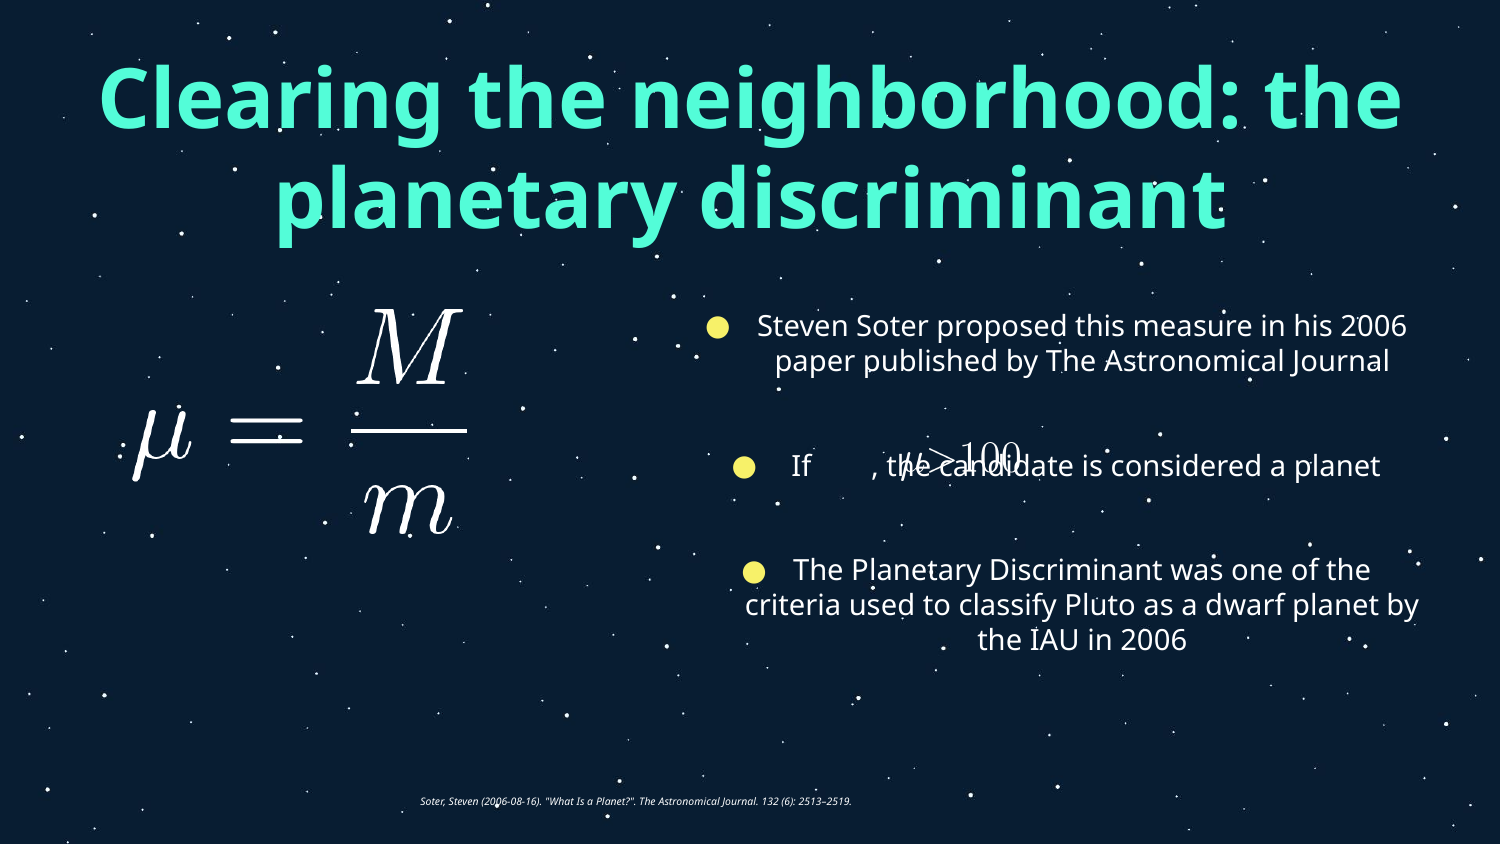

# Clearing the neighborhood: the planetary discriminant
Steven Soter proposed this measure in his 2006 paper published by The Astronomical Journal
 If , the candidate is considered a planet
The Planetary Discriminant was one of the criteria used to classify Pluto as a dwarf planet by the IAU in 2006
Soter, Steven (2006-08-16). "What Is a Planet?". The Astronomical Journal. 132 (6): 2513–2519.